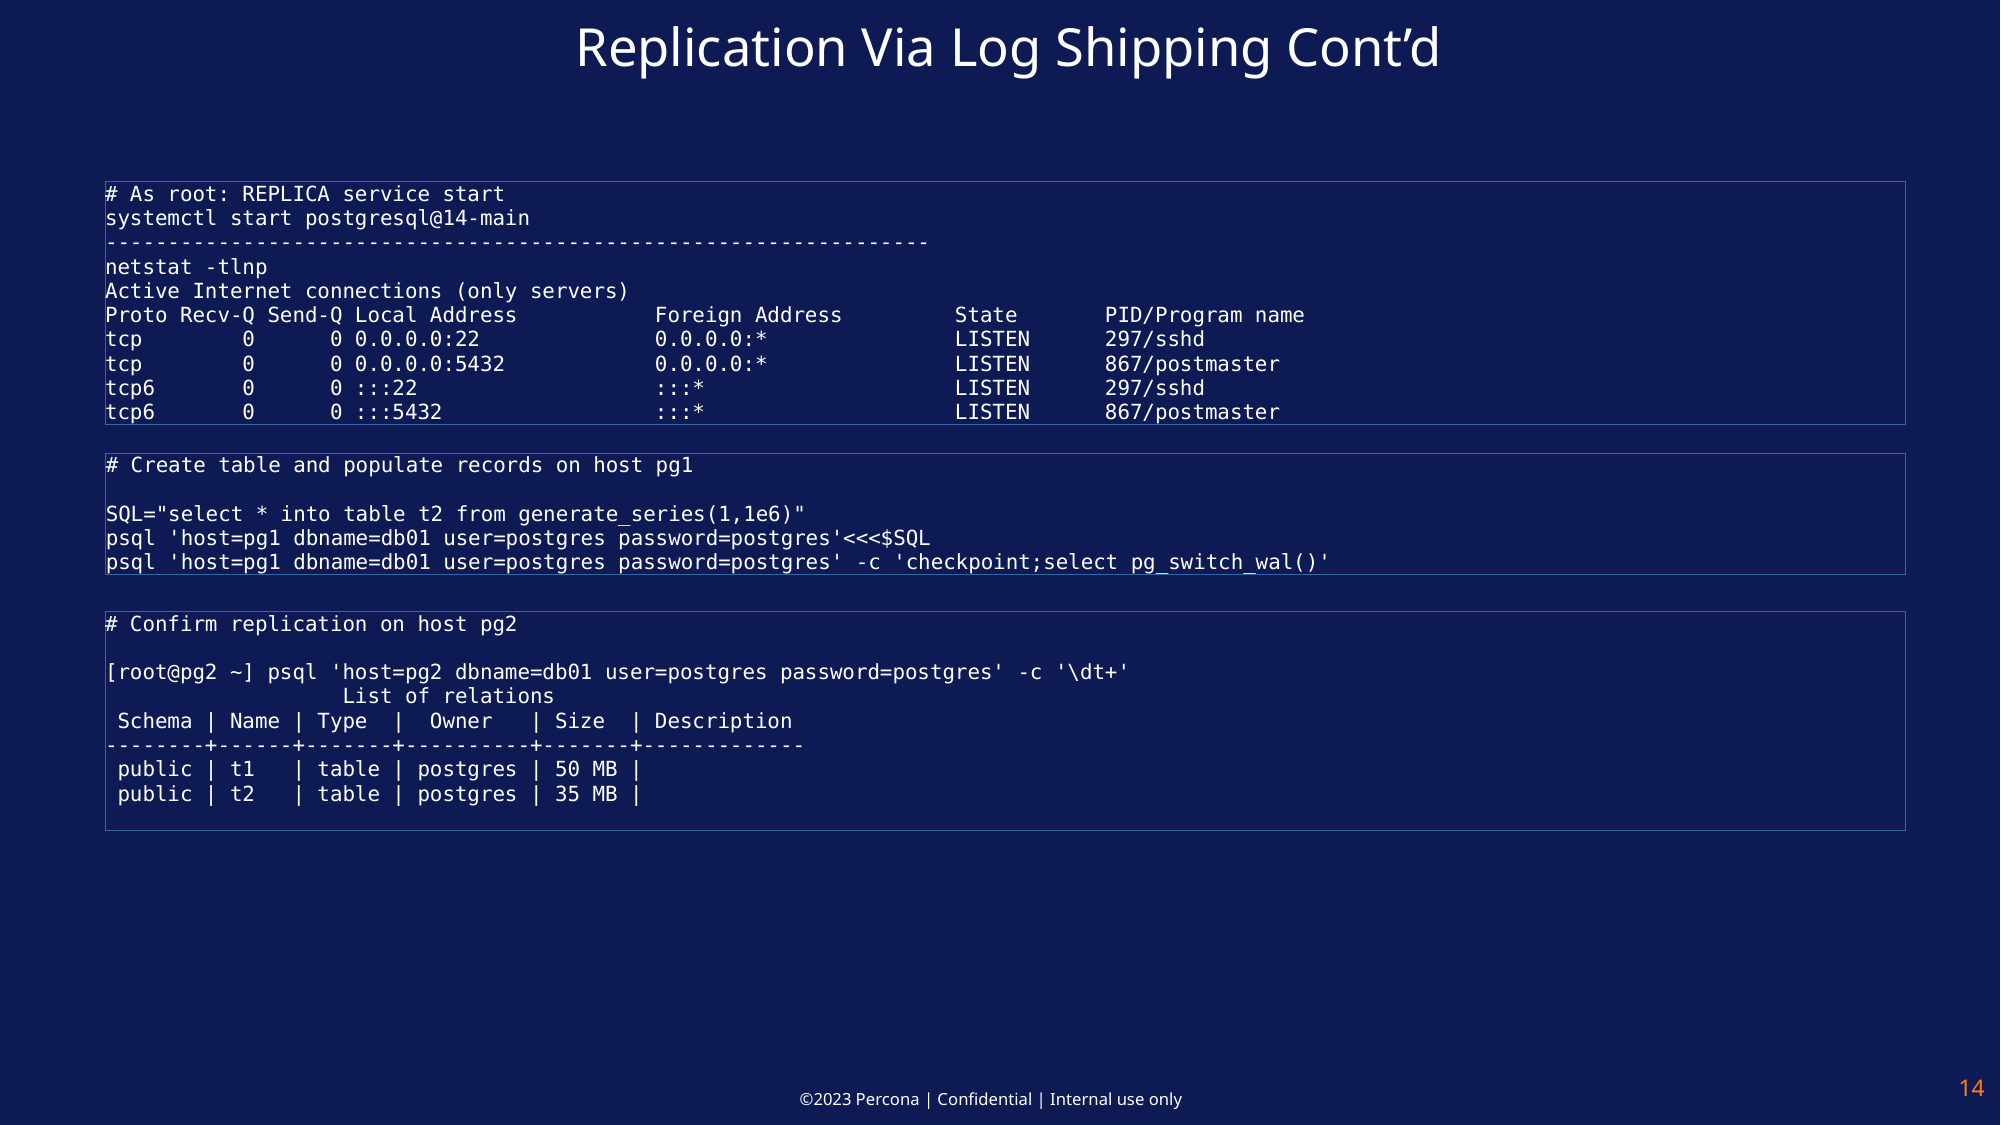

Replication Via Log Shipping Cont’d
# # As root: REPLICA service start systemctl start postgresql@14-main ------------------------------------------------------------------ netstat -tlnp Active Internet connections (only servers) Proto Recv-Q Send-Q Local Address Foreign Address State PID/Program name tcp 0 0 0.0.0.0:22 0.0.0.0:* LISTEN 297/sshd tcp 0 0 0.0.0.0:5432 0.0.0.0:* LISTEN 867/postmaster tcp6 0 0 :::22 :::* LISTEN 297/sshd tcp6 0 0 :::5432 :::* LISTEN 867/postmaster
# Create table and populate records on host pg1 SQL="select * into table t2 from generate_series(1,1e6)" psql 'host=pg1 dbname=db01 user=postgres password=postgres'<<<$SQL psql 'host=pg1 dbname=db01 user=postgres password=postgres' -c 'checkpoint;select pg_switch_wal()'
# Confirm replication on host pg2 [root@pg2 ~] psql 'host=pg2 dbname=db01 user=postgres password=postgres' -c '\dt+' List of relations Schema | Name | Type | Owner | Size | Description --------+------+-------+----------+-------+------------- public | t1 | table | postgres | 50 MB | public | t2 | table | postgres | 35 MB |